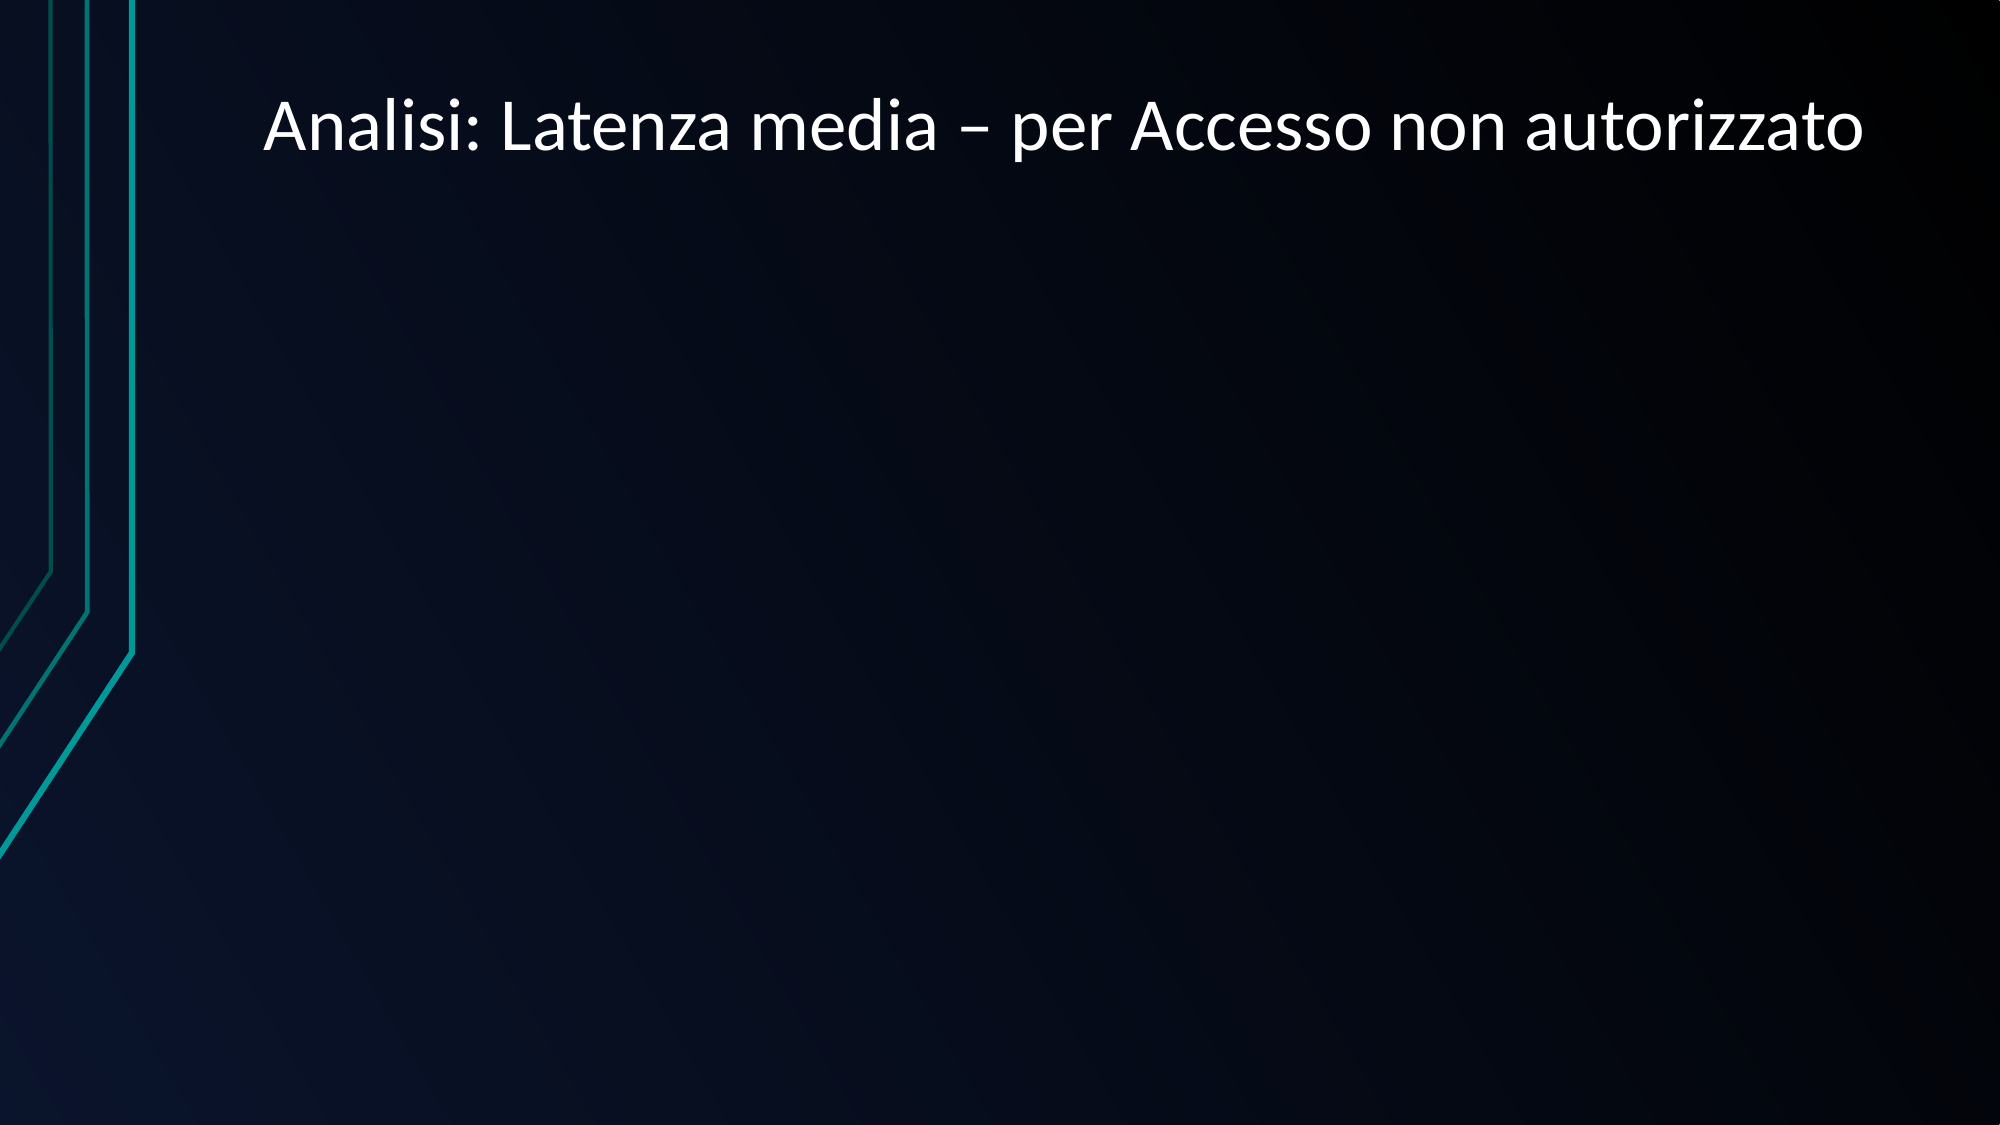

Analisi: Latenza media – per Accesso non autorizzato
#